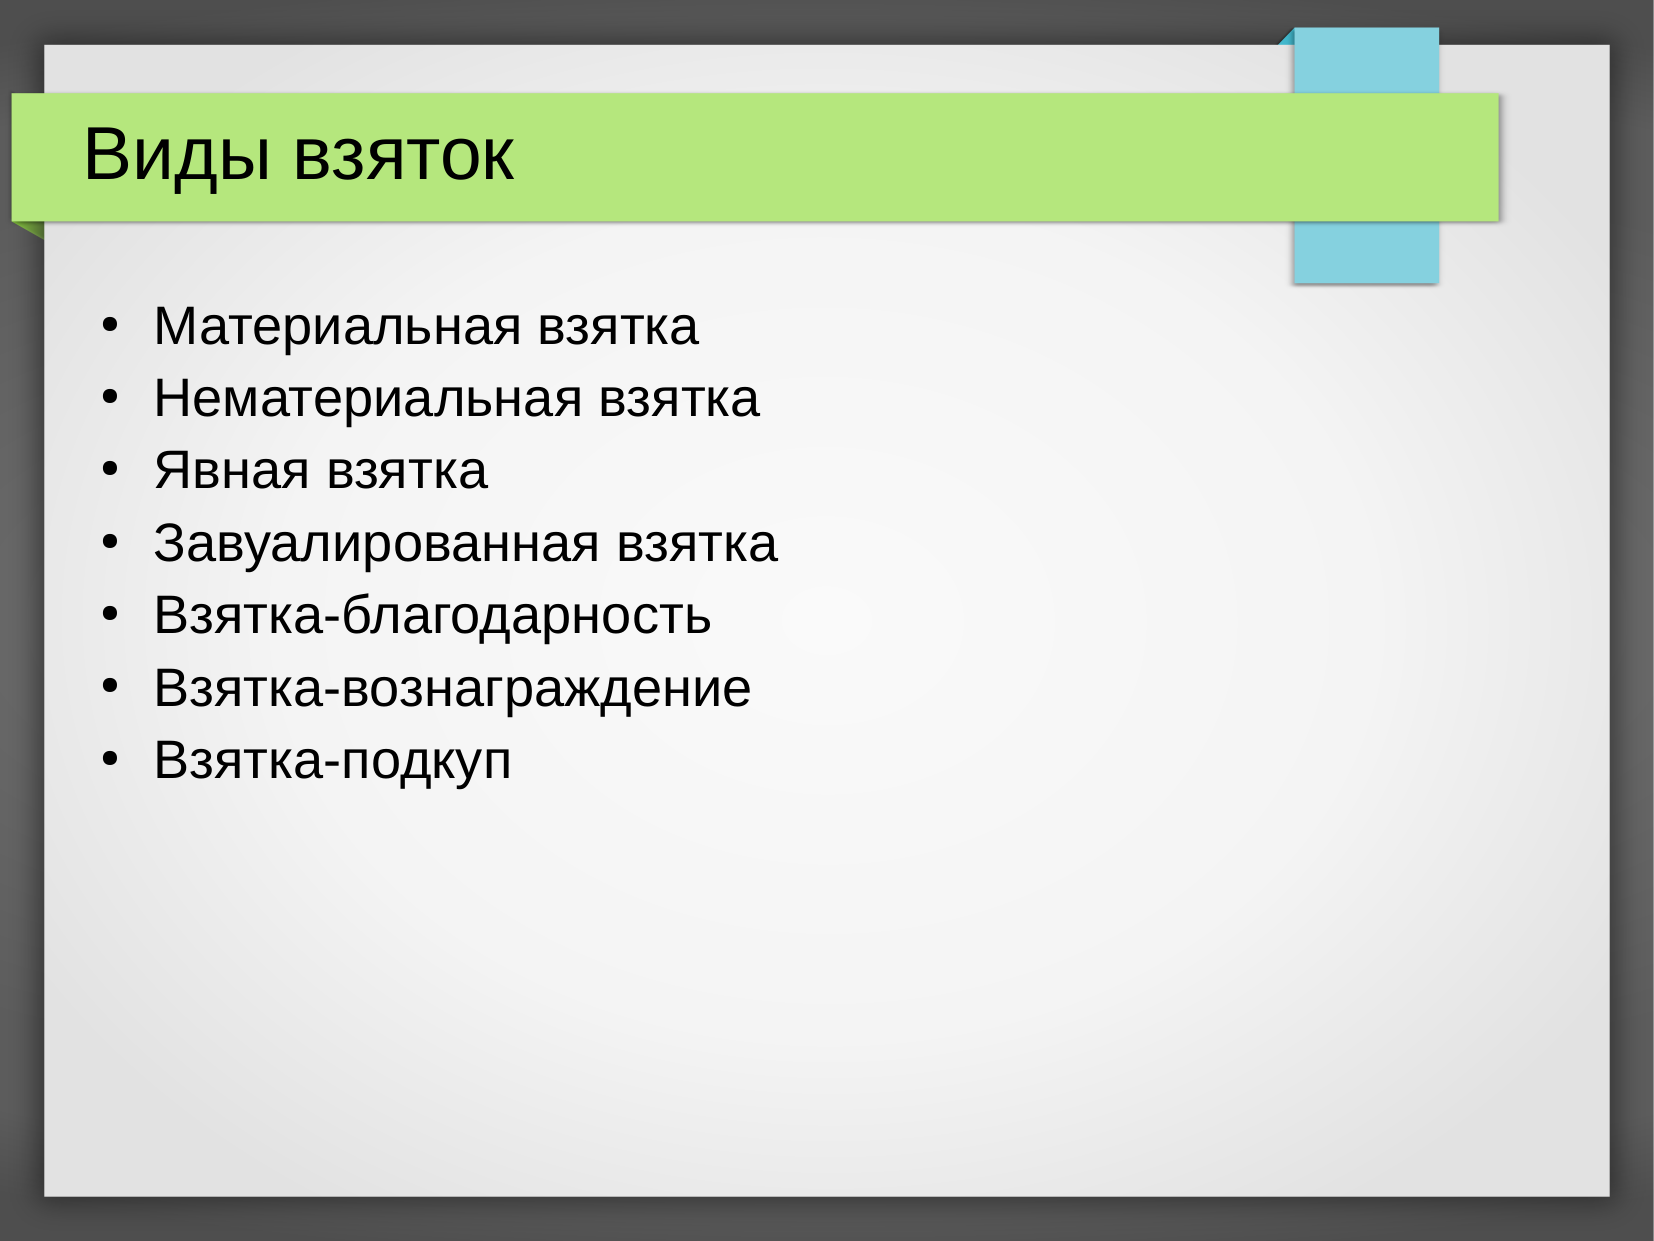

# Виды взяток
Материальная взятка
Нематериальная взятка
Явная взятка
Завуалированная взятка
Взятка-благодарность
Взятка-вознаграждение
Взятка-подкуп